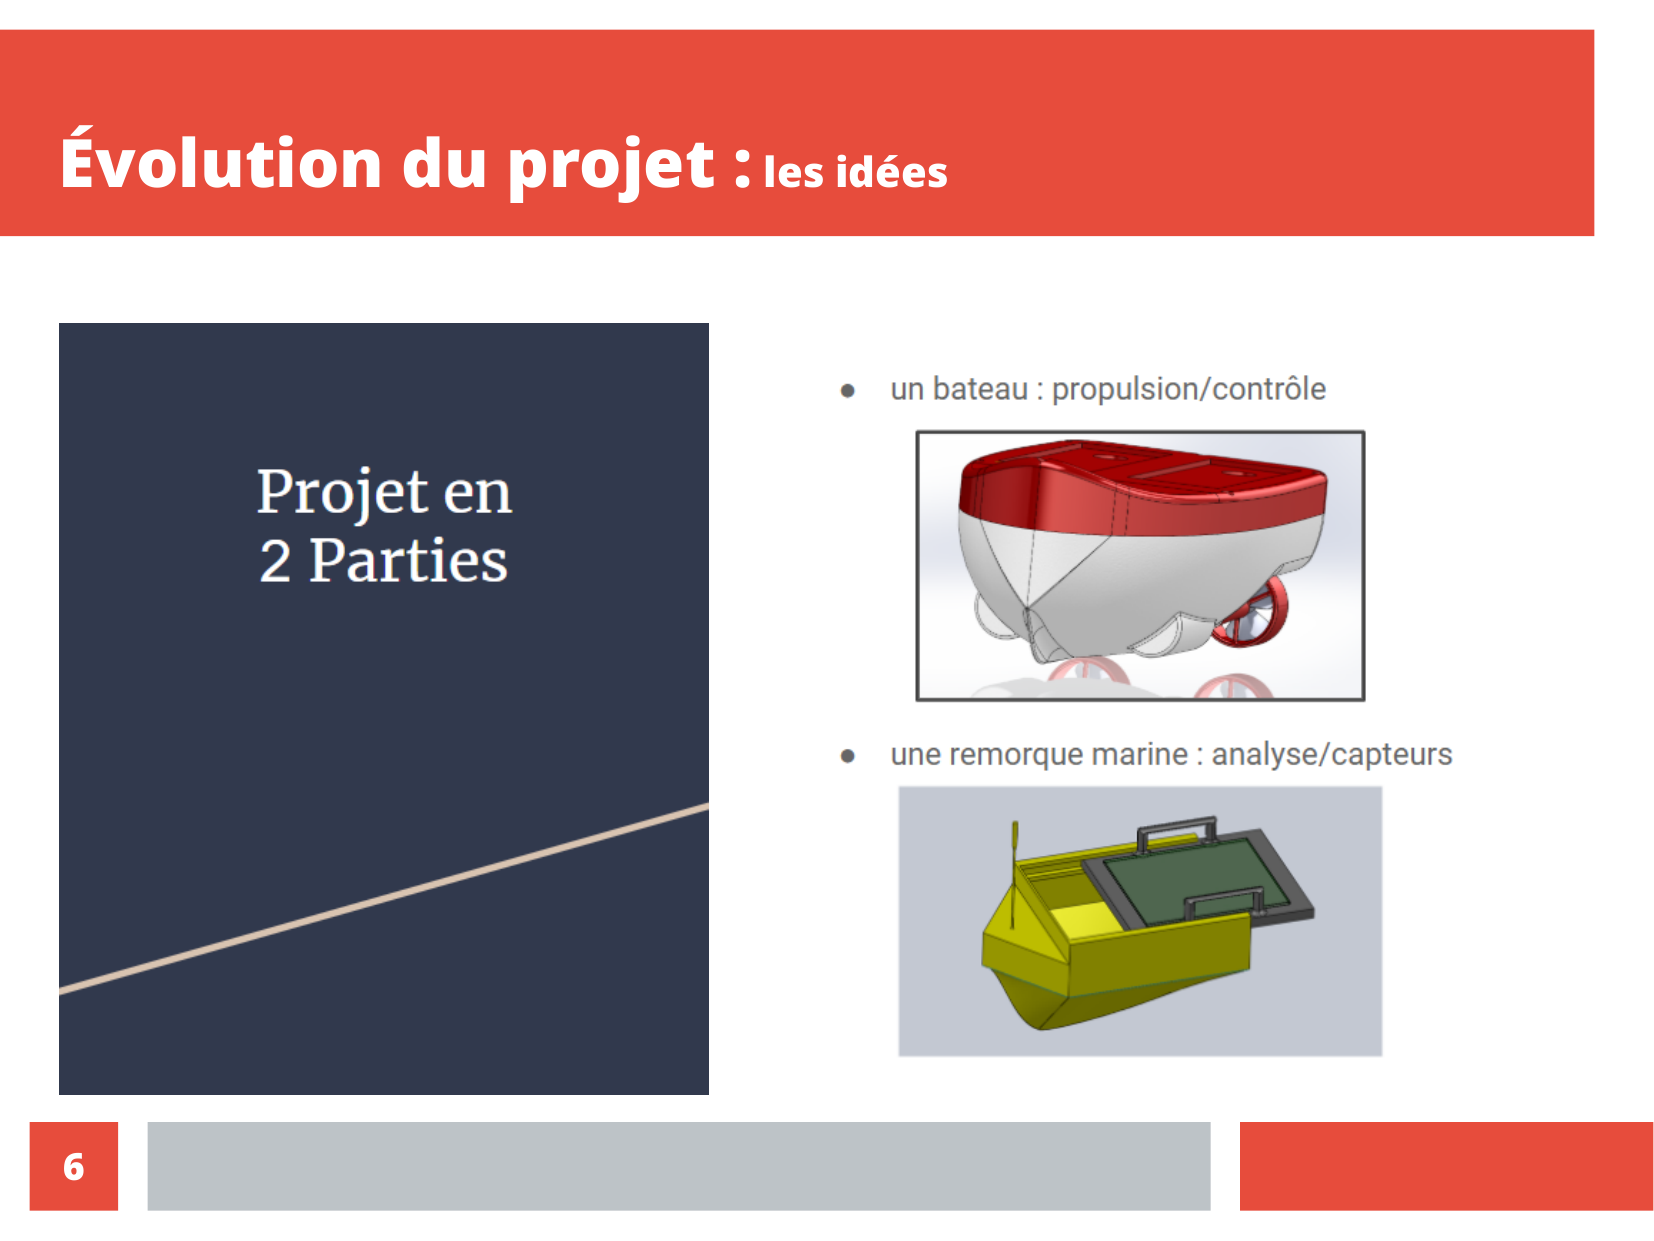

# Évolution du projet : les idées
6